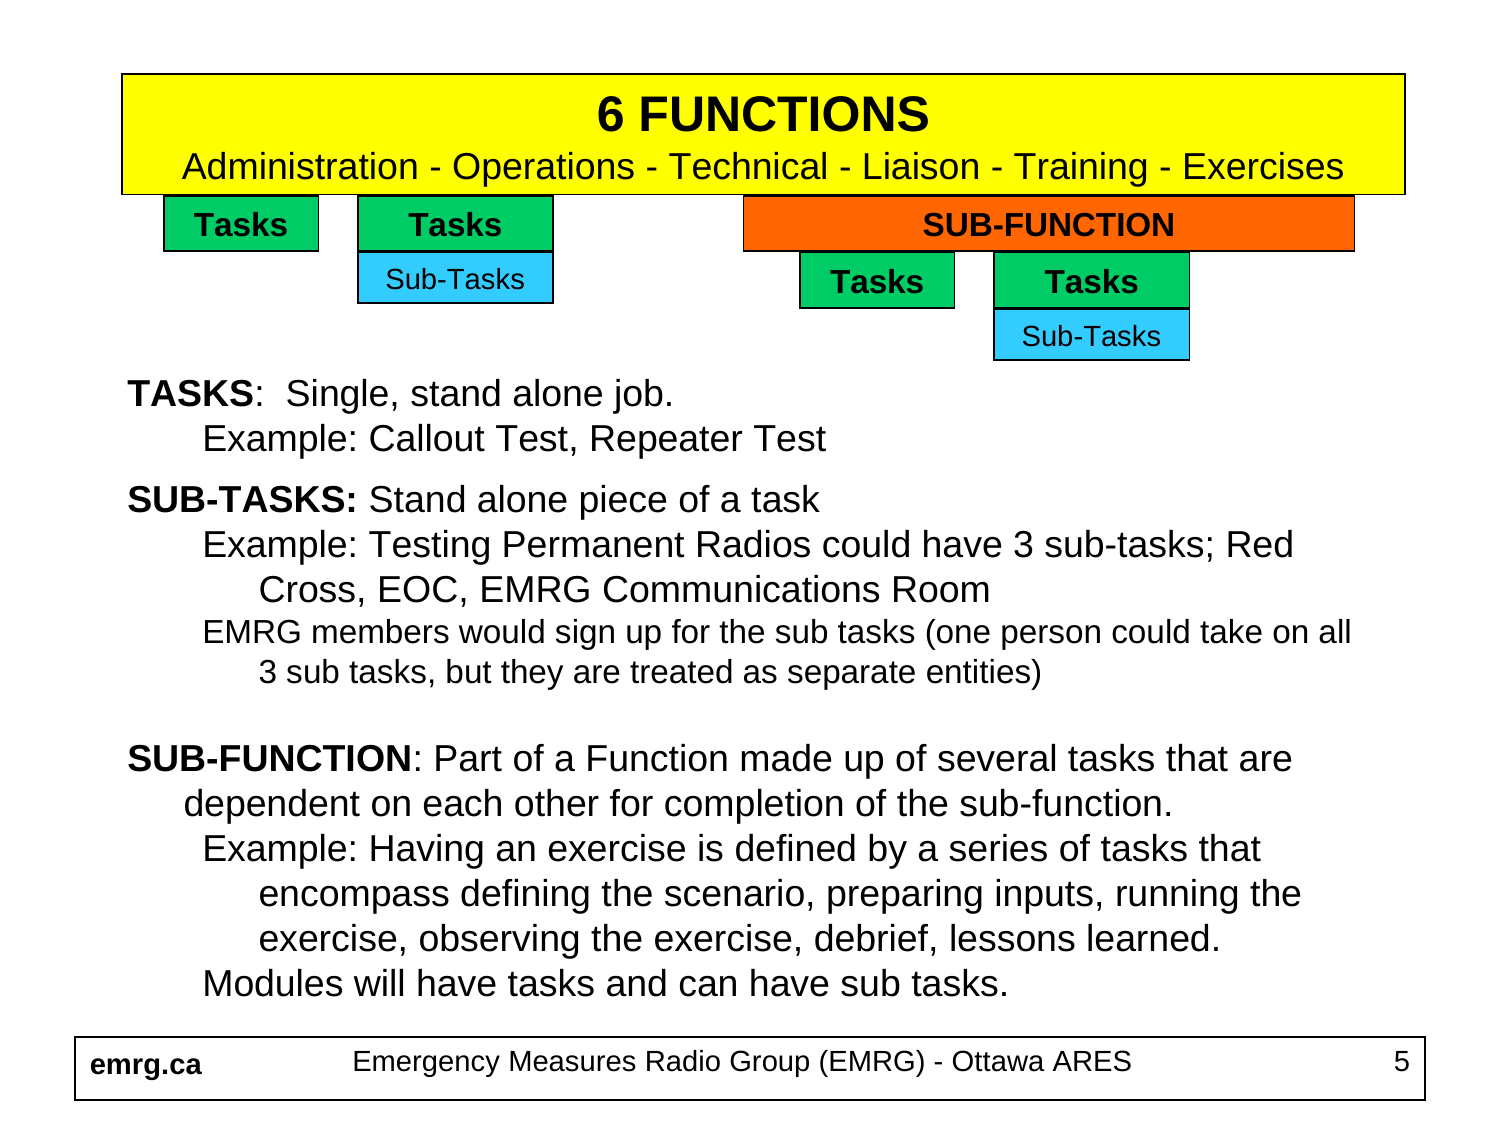

6 FUNCTIONS
Administration - Operations - Technical - Liaison - Training - Exercises
Tasks
Tasks
SUB-FUNCTION
Sub-Tasks
Tasks
Tasks
Sub-Tasks
TASKS: Single, stand alone job.
Example: Callout Test, Repeater Test
SUB-TASKS: Stand alone piece of a task
Example: Testing Permanent Radios could have 3 sub-tasks; Red Cross, EOC, EMRG Communications Room
EMRG members would sign up for the sub tasks (one person could take on all 3 sub tasks, but they are treated as separate entities)
SUB-FUNCTION: Part of a Function made up of several tasks that are dependent on each other for completion of the sub-function.
Example: Having an exercise is defined by a series of tasks that encompass defining the scenario, preparing inputs, running the exercise, observing the exercise, debrief, lessons learned.
Modules will have tasks and can have sub tasks.
Emergency Measures Radio Group (EMRG) - Ottawa ARES
5